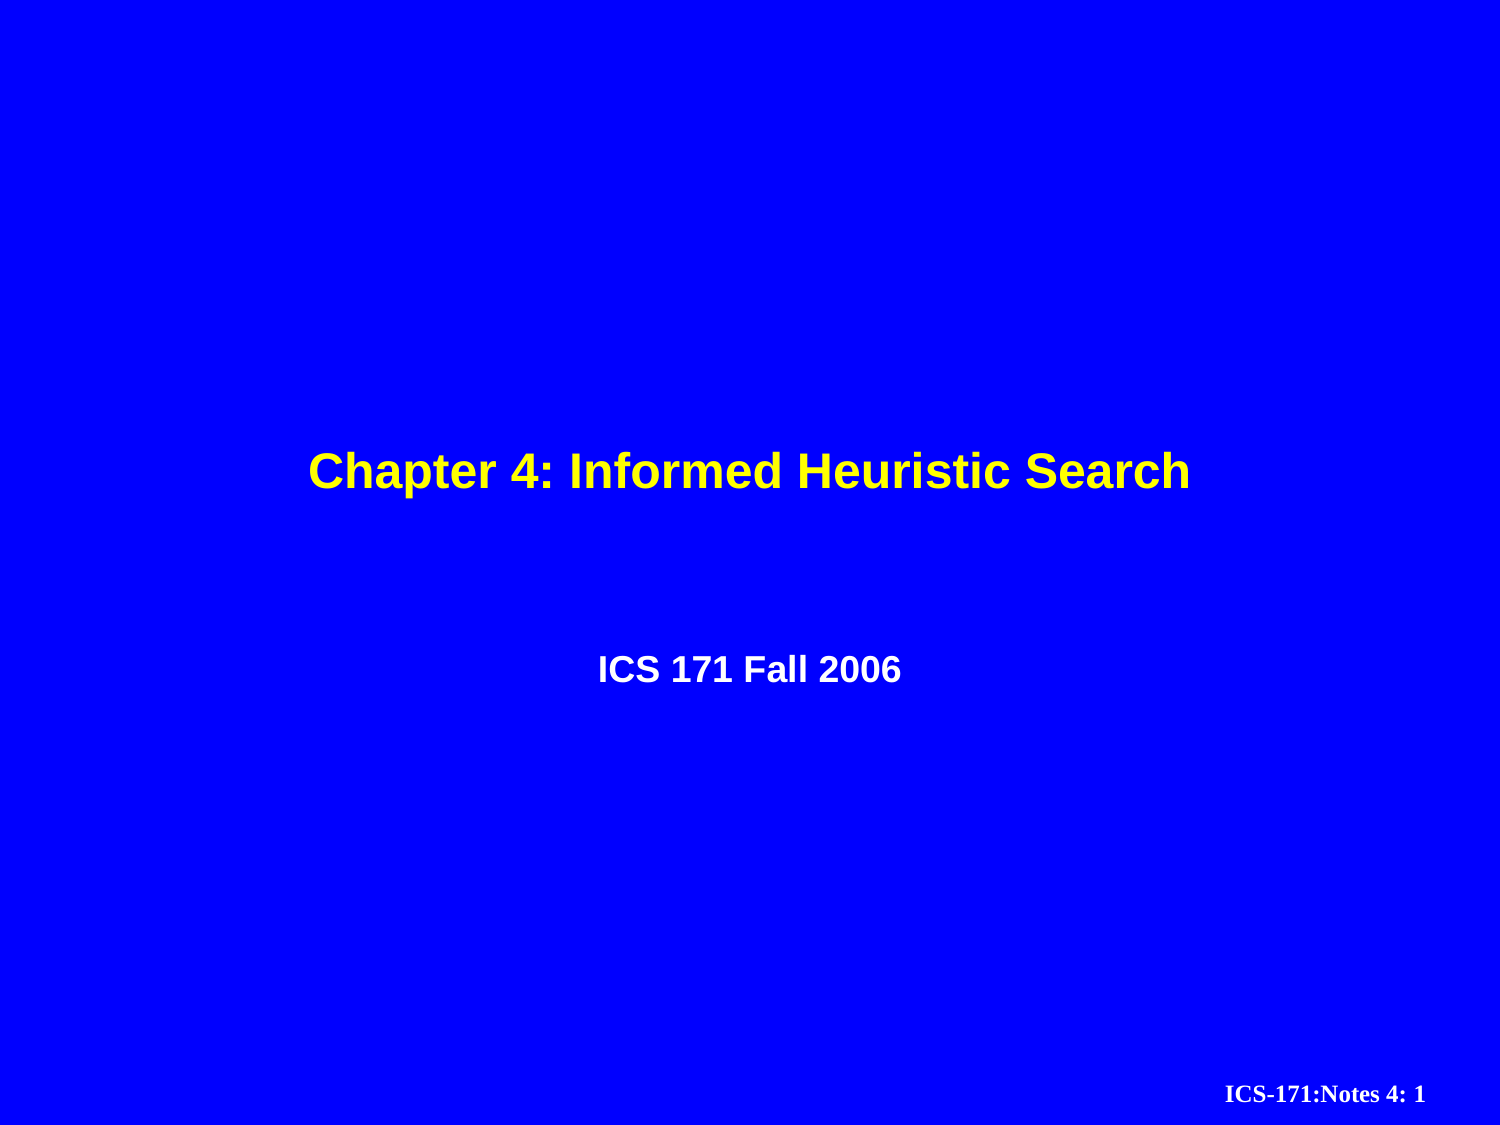

# Chapter 4: Informed Heuristic Search
ICS 171 Fall 2006